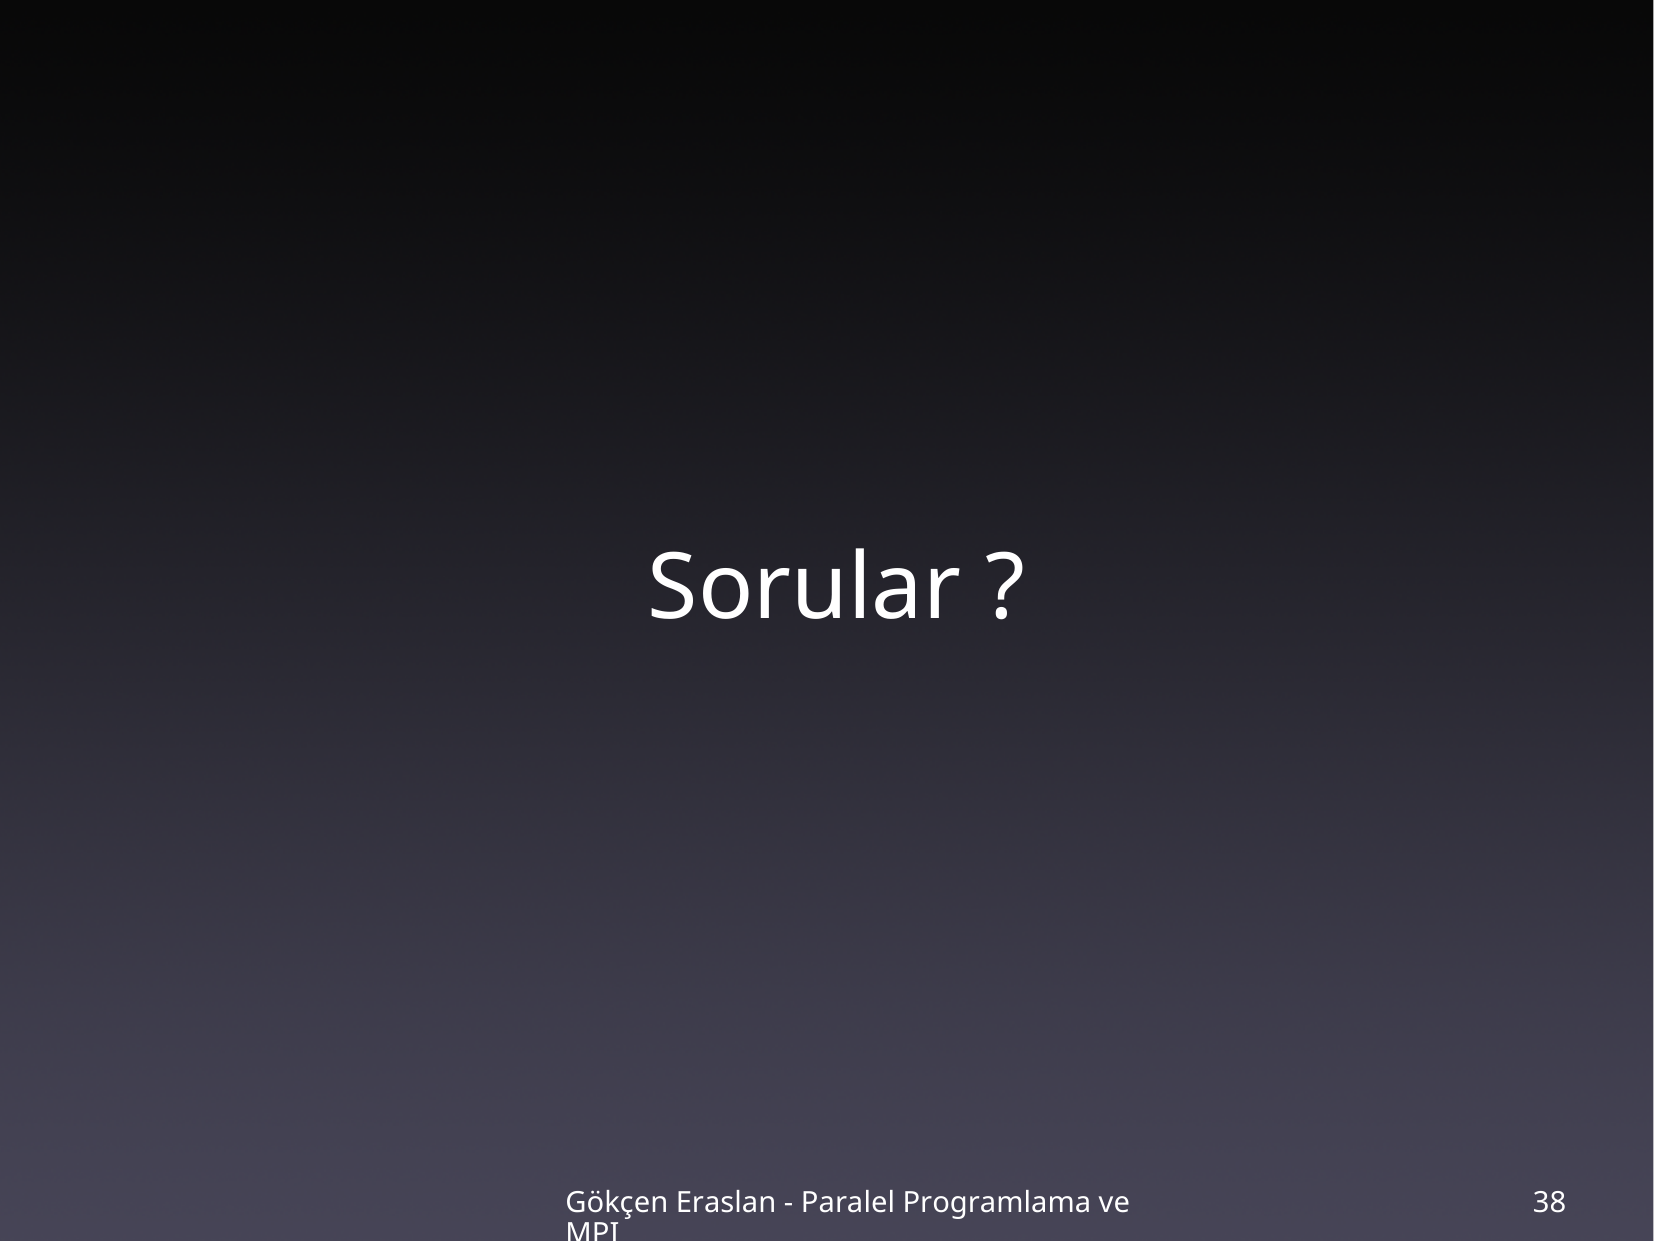

# Sorular ?
Gökçen Eraslan - Paralel Programlama ve MPI
38